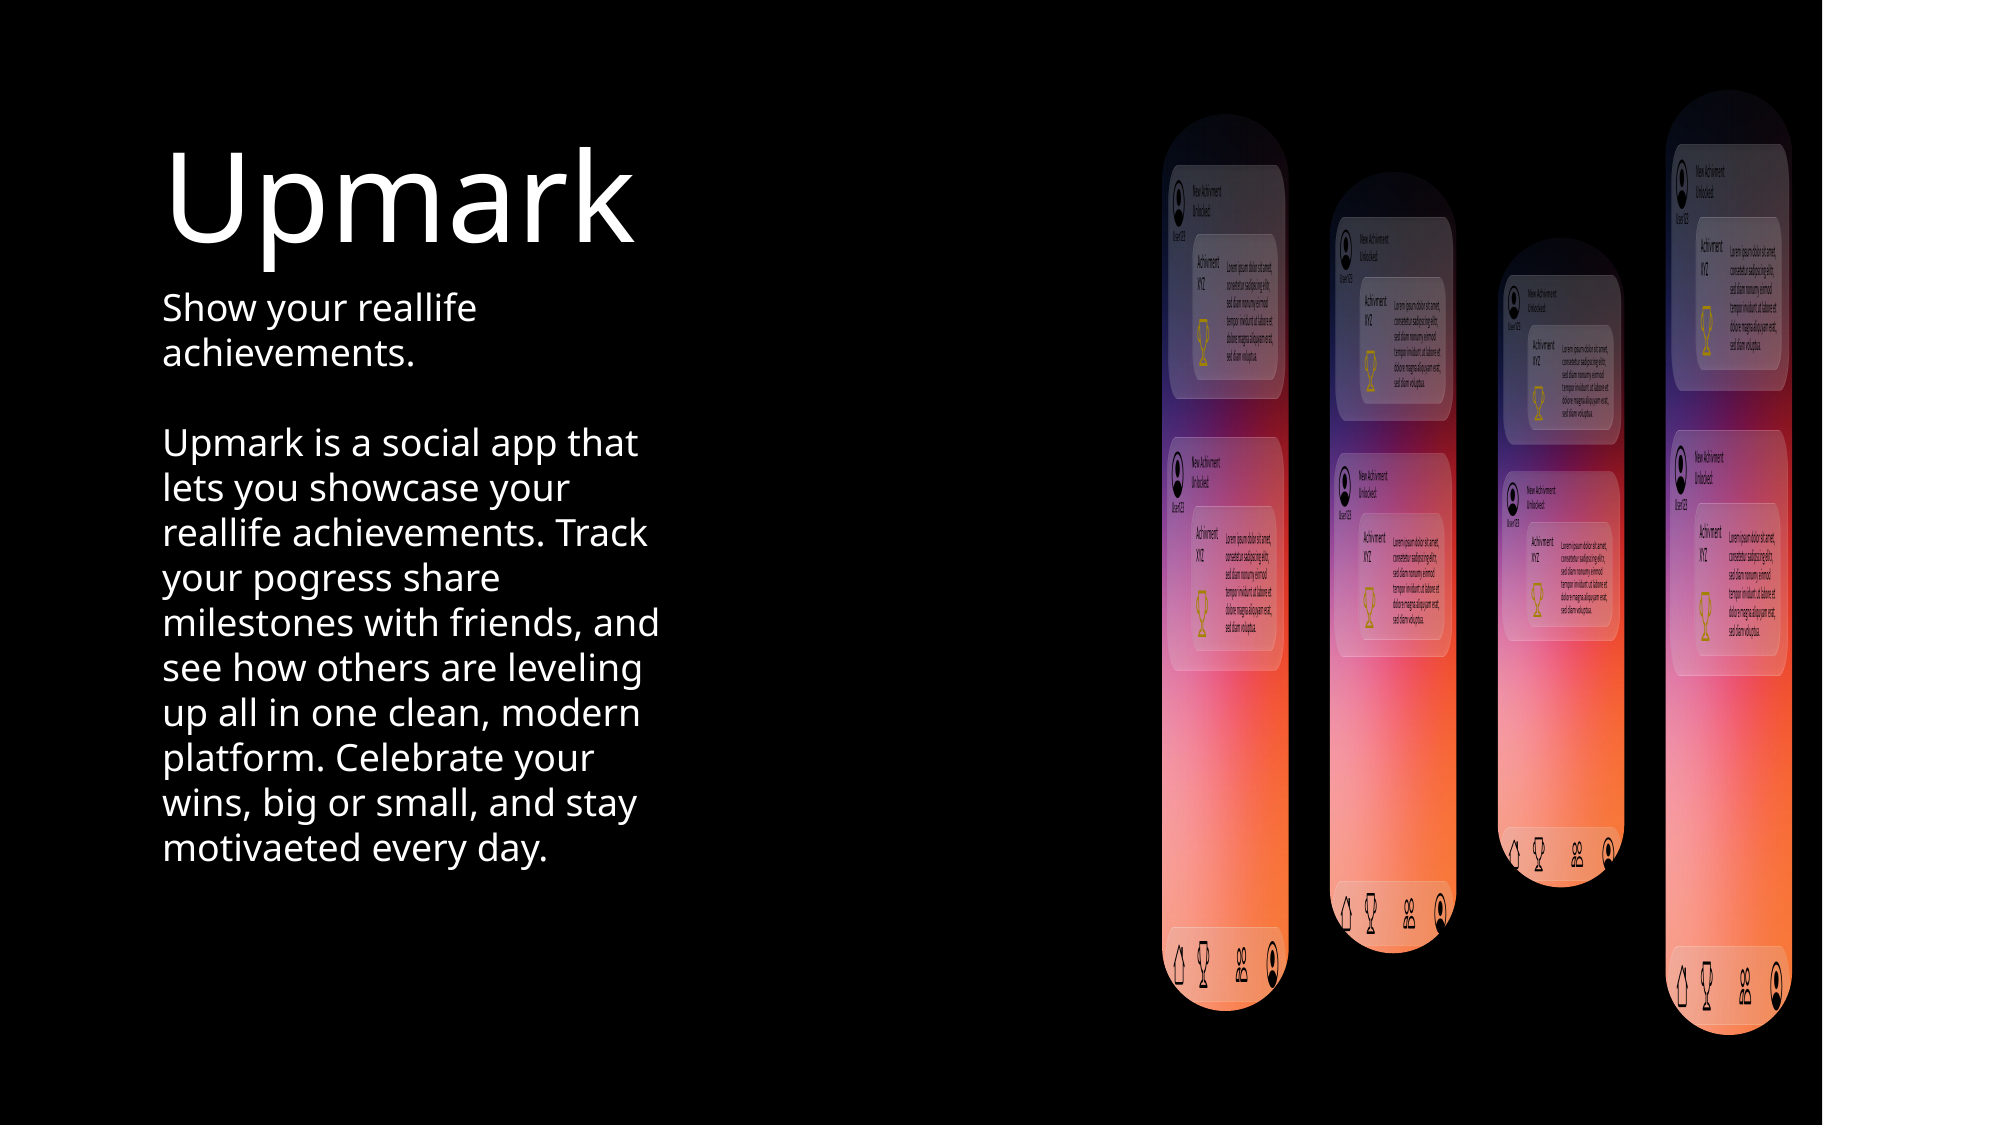

Upmark
Show your reallife achievements.
Upmark is a social app that lets you showcase your reallife achievements. Track your pogress share milestones with friends, and see how others are leveling up all in one clean, modern platform. Celebrate your wins, big or small, and stay motivaeted every day.